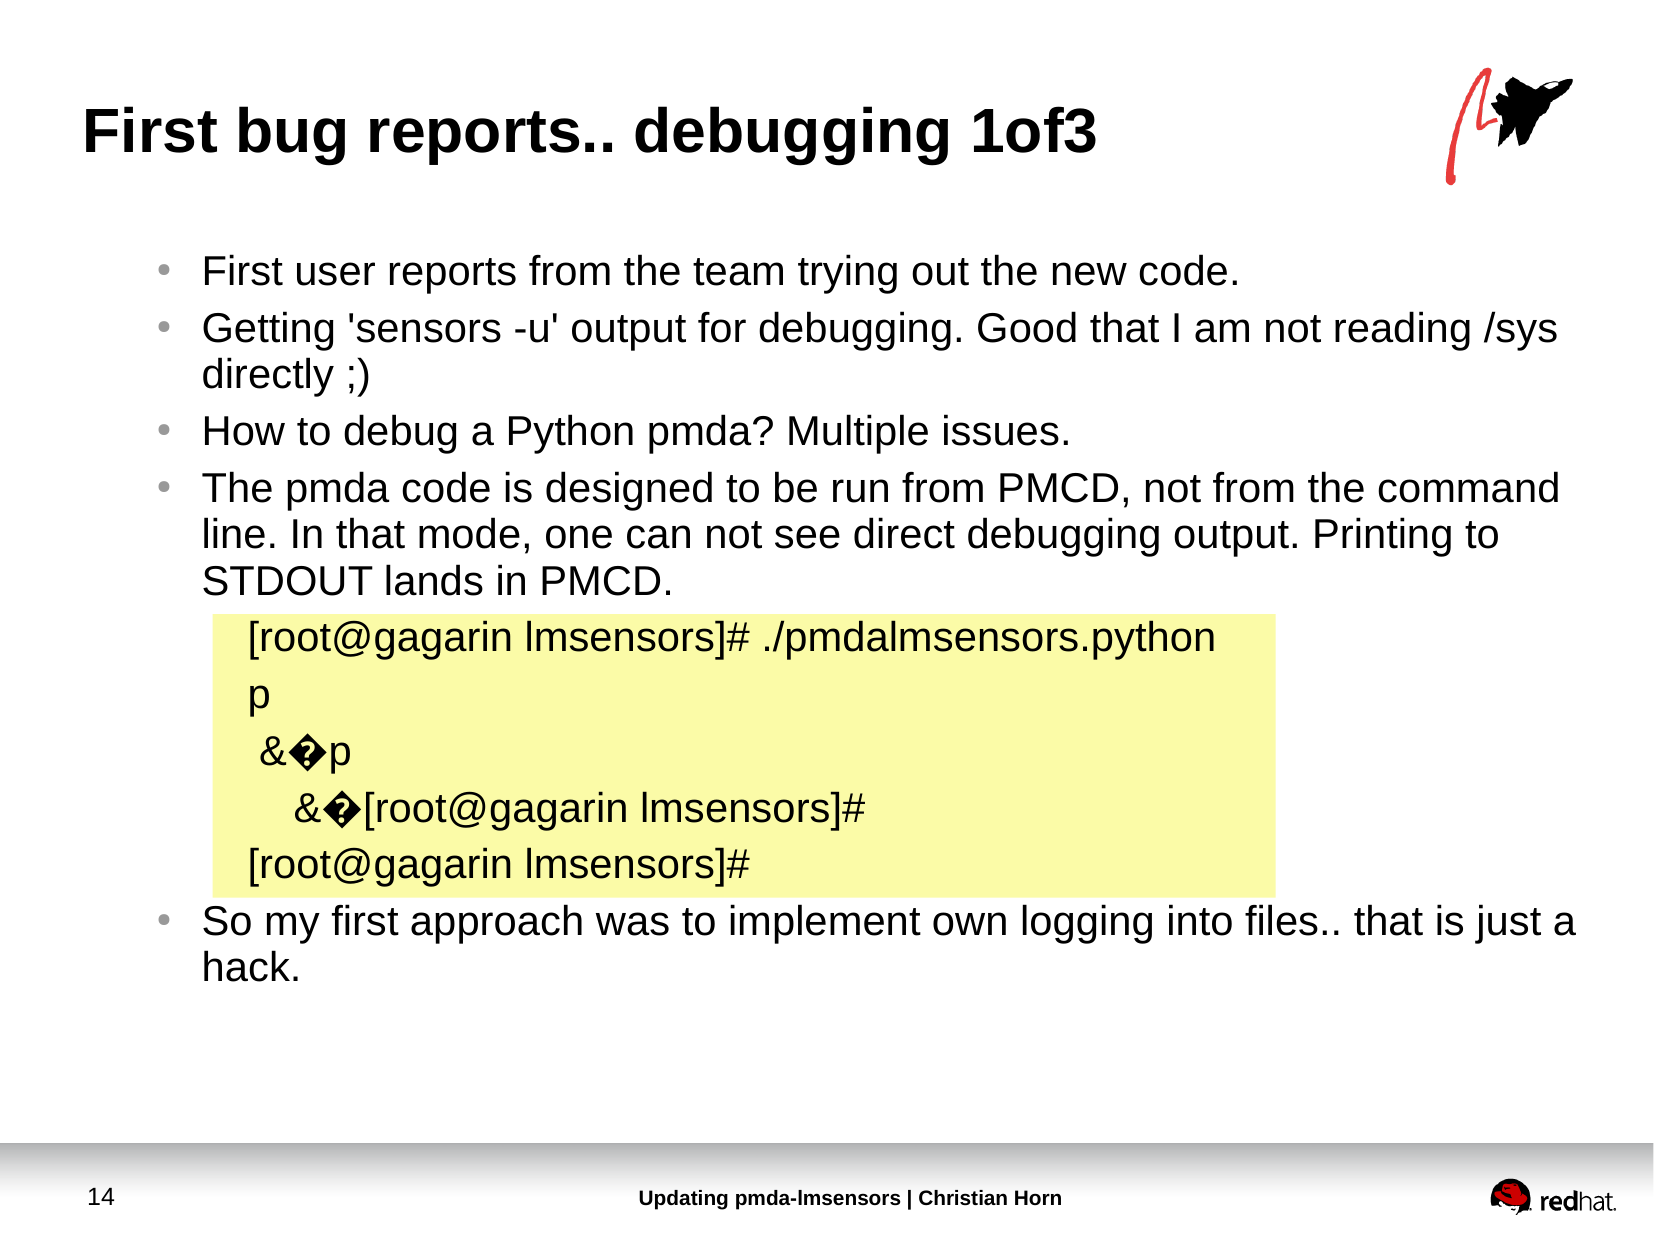

# First bug reports.. debugging 1of3
First user reports from the team trying out the new code.
Getting 'sensors -u' output for debugging. Good that I am not reading /sys directly ;)
How to debug a Python pmda? Multiple issues.
The pmda code is designed to be run from PMCD, not from the command line. In that mode, one can not see direct debugging output. Printing to STDOUT lands in PMCD.
 [root@gagarin lmsensors]# ./pmdalmsensors.python
 p
 &�p
 &�[root@gagarin lmsensors]#
 [root@gagarin lmsensors]#
So my first approach was to implement own logging into files.. that is just a hack.